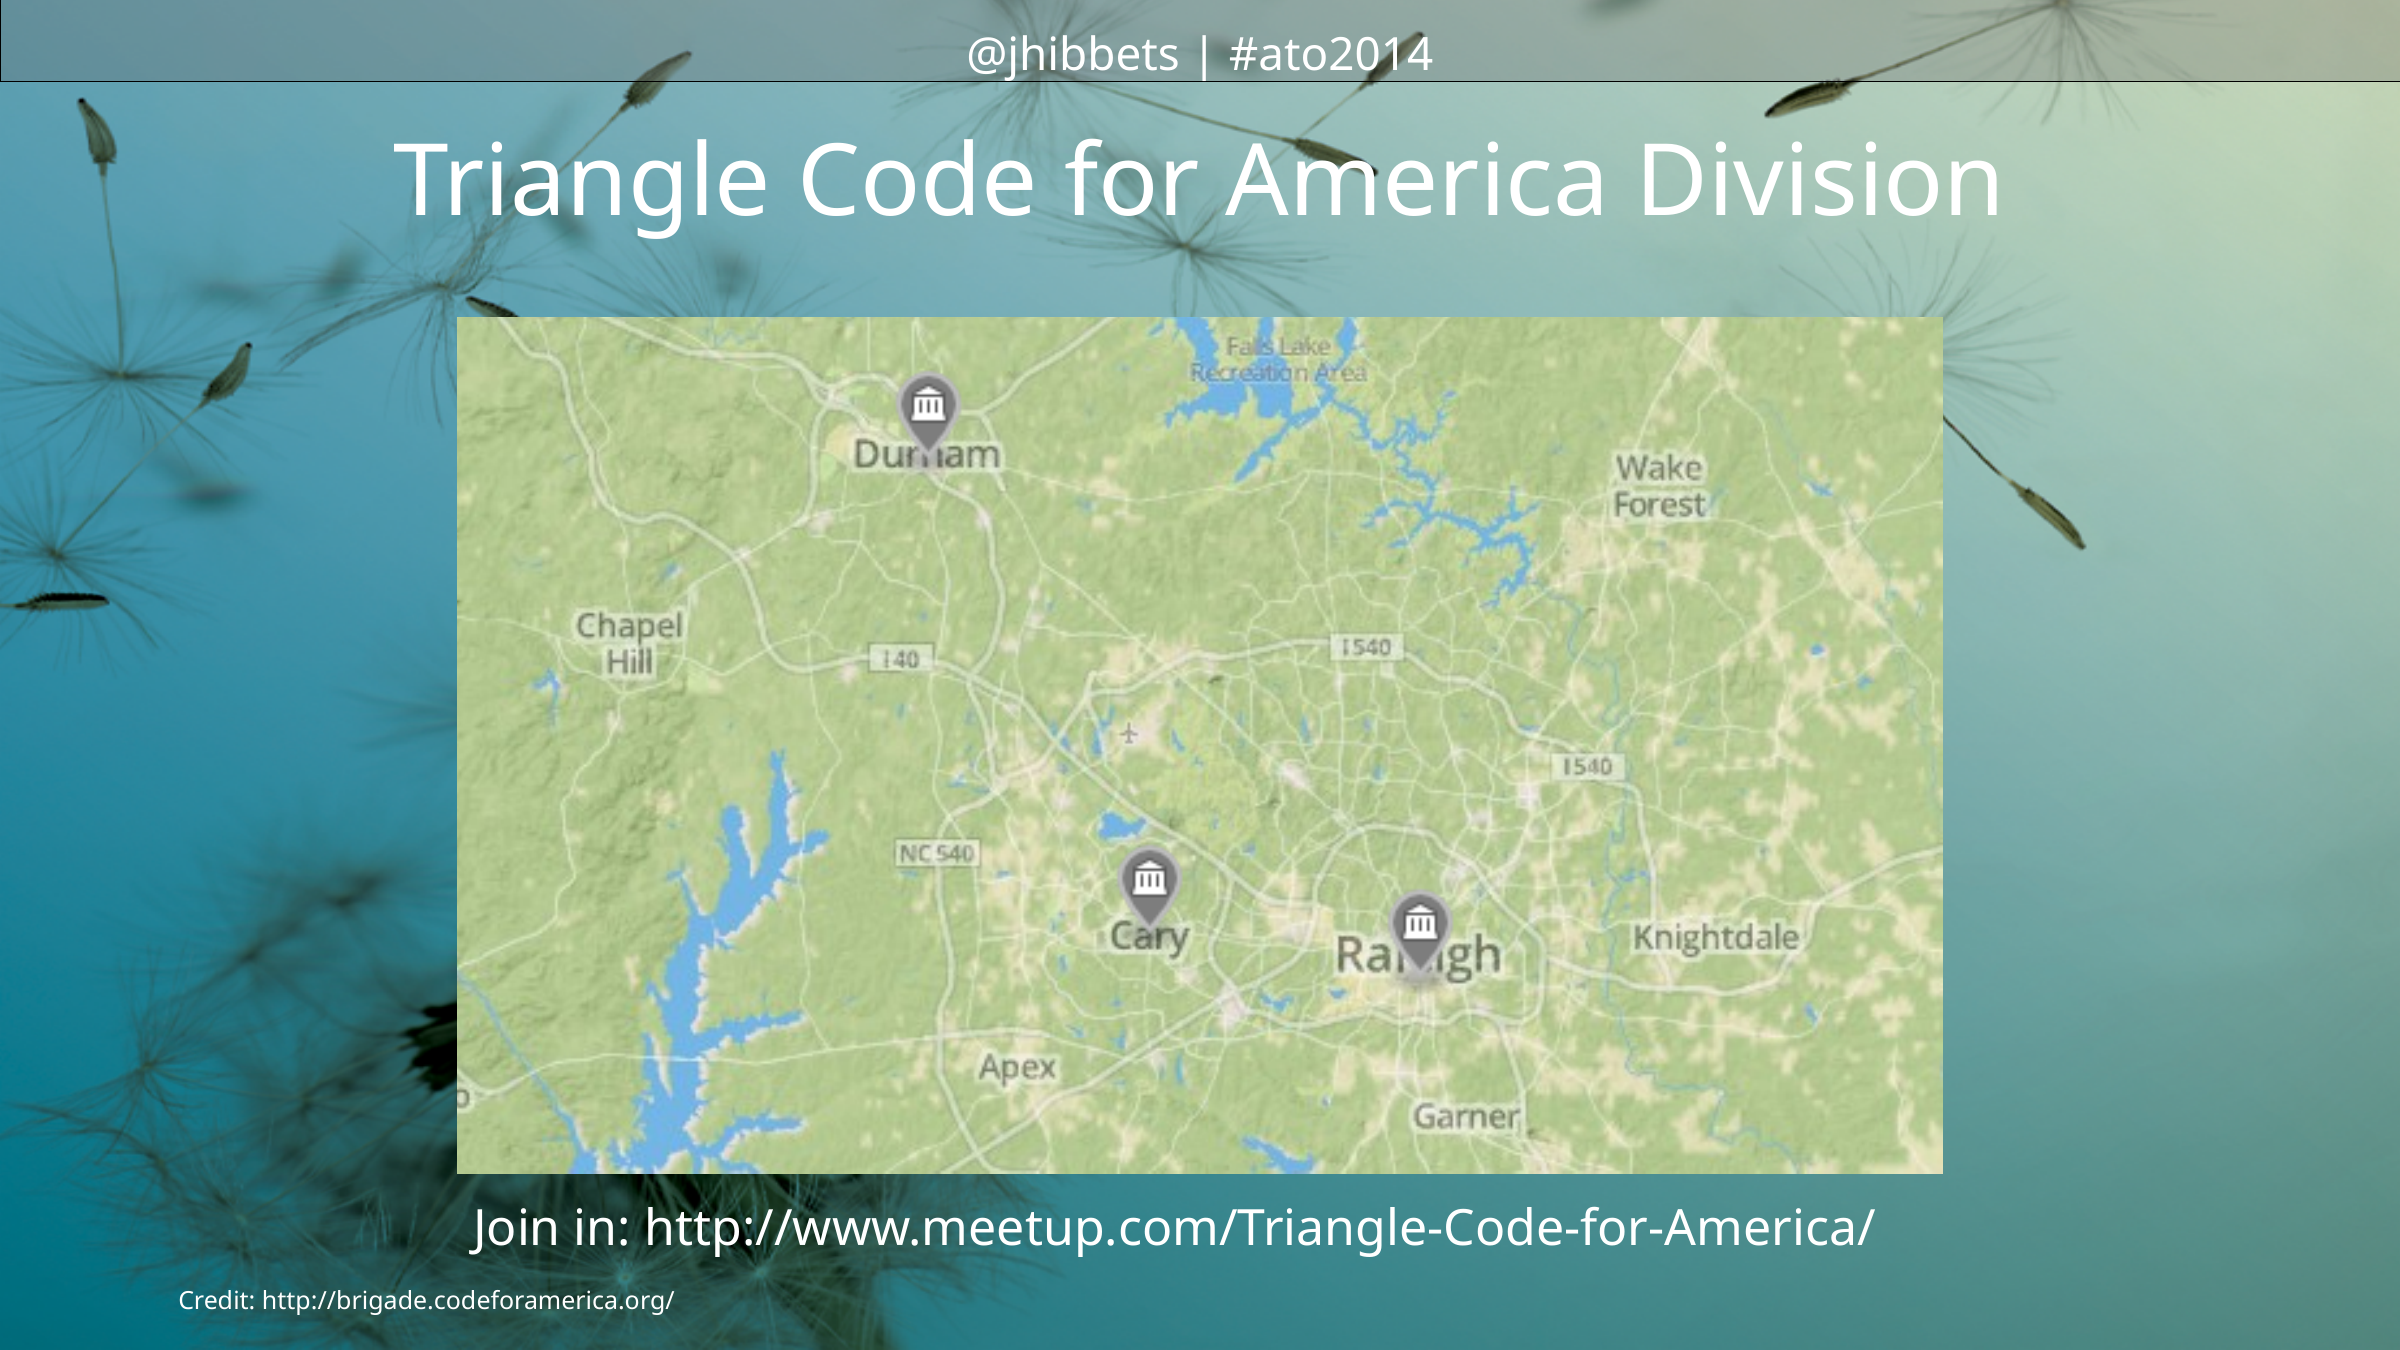

# Triangle Code for America Division
Join in: http://www.meetup.com/Triangle-Code-for-America/
Credit: http://brigade.codeforamerica.org/